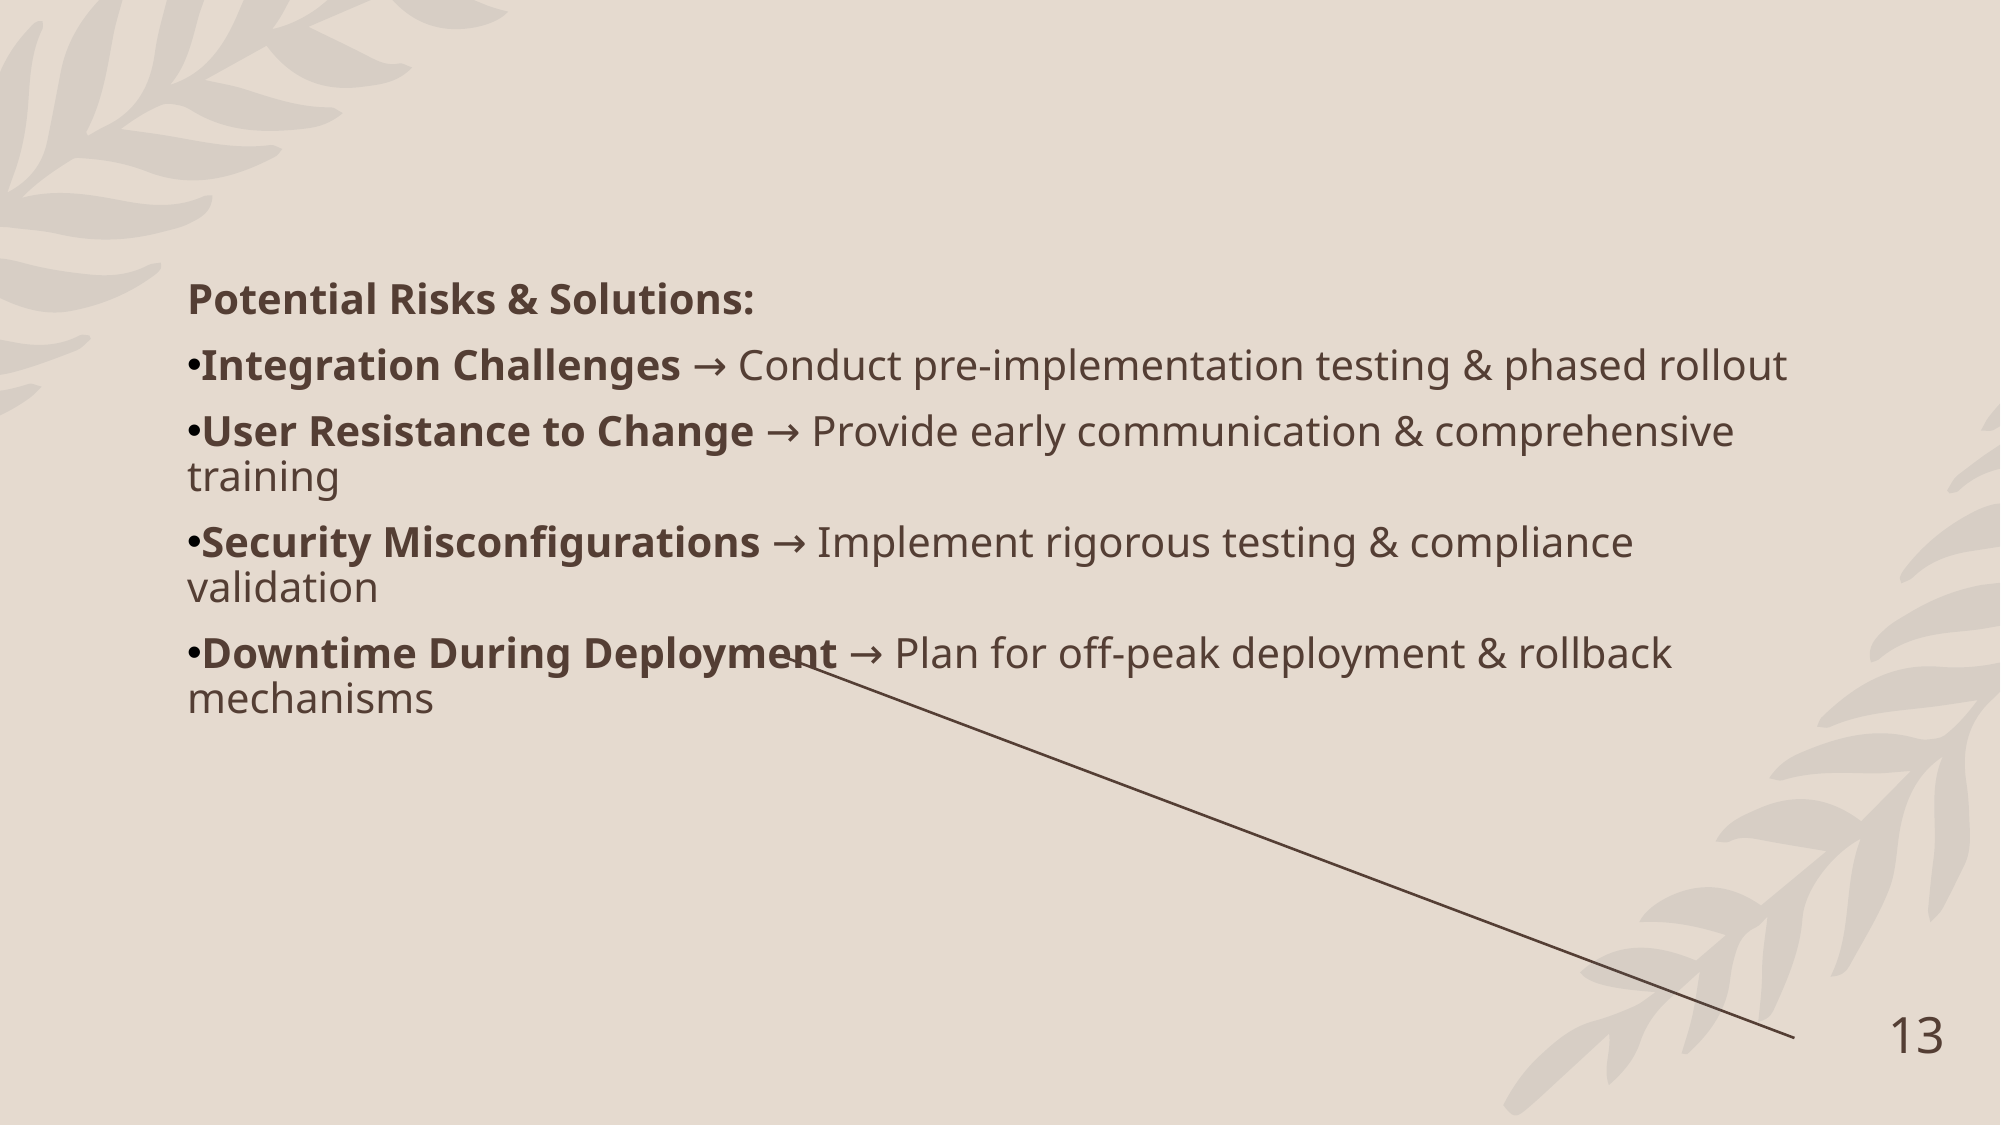

# Potential Risks & Solutions:
Integration Challenges → Conduct pre-implementation testing & phased rollout
User Resistance to Change → Provide early communication & comprehensive training
Security Misconfigurations → Implement rigorous testing & compliance validation
Downtime During Deployment → Plan for off-peak deployment & rollback mechanisms